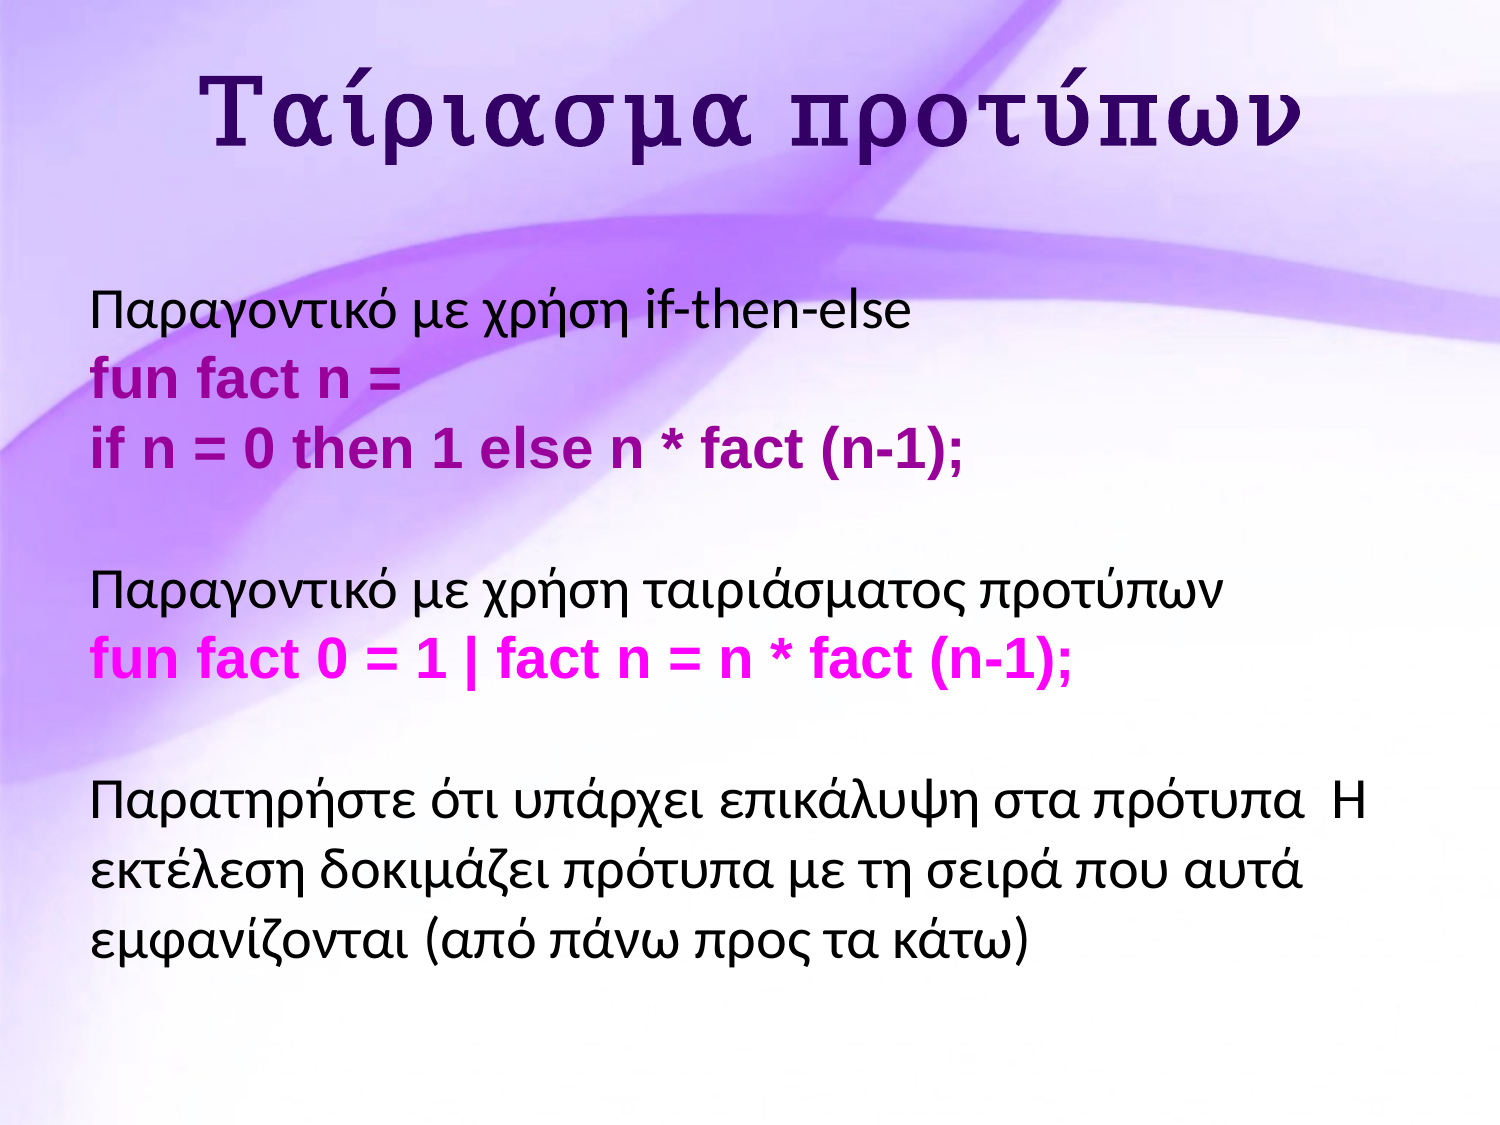

# Ταίριασμα προτύπων
Παραγοντικό με χρήση if-then-else
fun fact n =
if n = 0 then 1 else n * fact (n-1);
Παραγοντικό με χρήση ταιριάσματος προτύπων
fun fact 0 = 1 | fact n = n * fact (n-1);
Παρατηρήστε ότι υπάρχει επικάλυψη στα πρότυπα Η εκτέλεση δοκιμάζει πρότυπα με τη σειρά που αυτά εμφανίζονται (από πάνω προς τα κάτω)